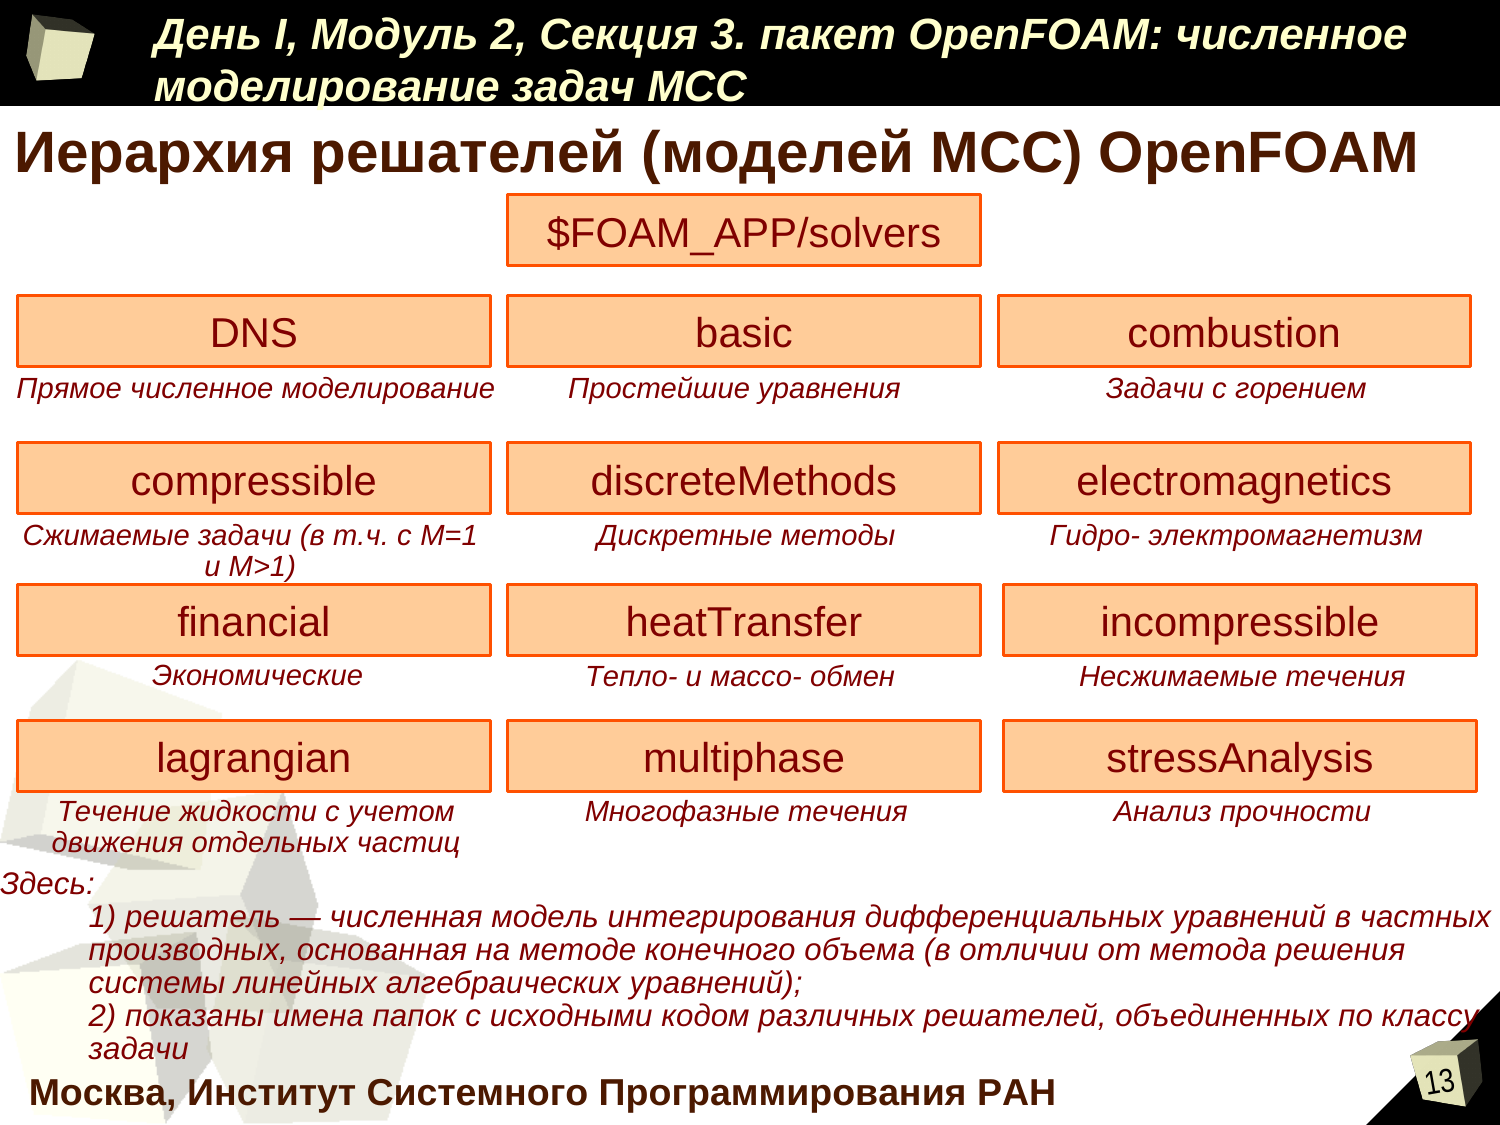

#
Иерархия решателей (моделей МСС) OpenFOAM
$FOAM_APP/solvers
DNS
basic
combustion
Прямое численное моделирование
Простейшие уравнения
Задачи с горением
compressible
discreteMethods
electromagnetics
Сжимаемые задачи (в т.ч. с M=1 и M>1)
Дискретные методы
Гидро- электромагнетизм
financial
heatTransfer
incompressible
Экономические
Тепло- и массо- обмен
Несжимаемые течения
lagrangian
multiphase
stressAnalysis
Течение жидкости с учетом движения отдельных частиц
Многофазные течения
Анализ прочности
Здесь:
1) решатель — численная модель интегрирования дифференциальных уравнений в частных производных, основанная на методе конечного объема (в отличии от метода решения системы линейных алгебраических уравнений);
2) показаны имена папок с исходными кодом различных решателей, объединенных по классу задачи